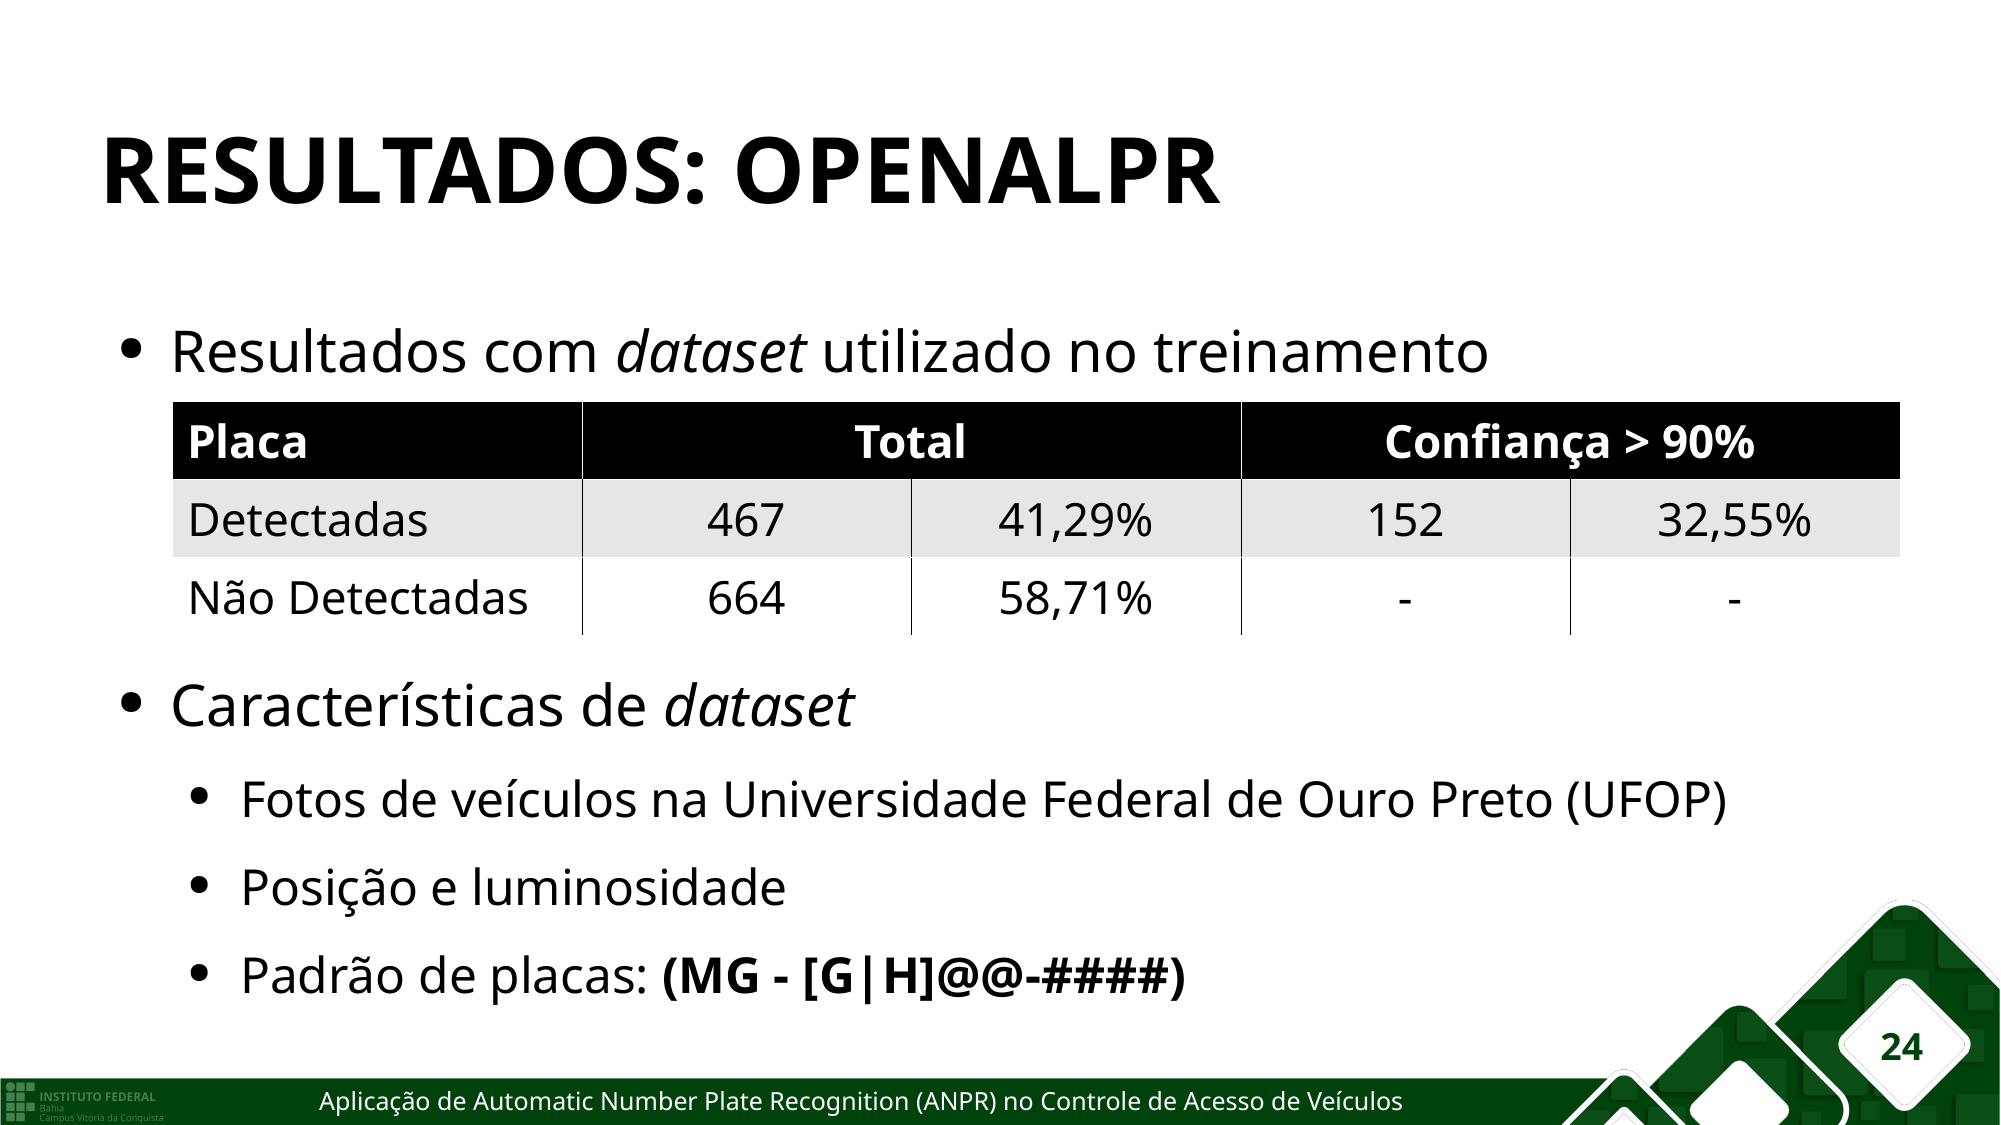

# RESULTADOS: OPENALPR
Resultados com dataset utilizado no treinamento
Características de dataset
Fotos de veículos na Universidade Federal de Ouro Preto (UFOP)
Posição e luminosidade
Padrão de placas: (MG - [G|H]@@-####)
| Placa | Total | | Confiança > 90% | |
| --- | --- | --- | --- | --- |
| Detectadas | 467 | 41,29% | 152 | 32,55% |
| Não Detectadas | 664 | 58,71% | - | - |